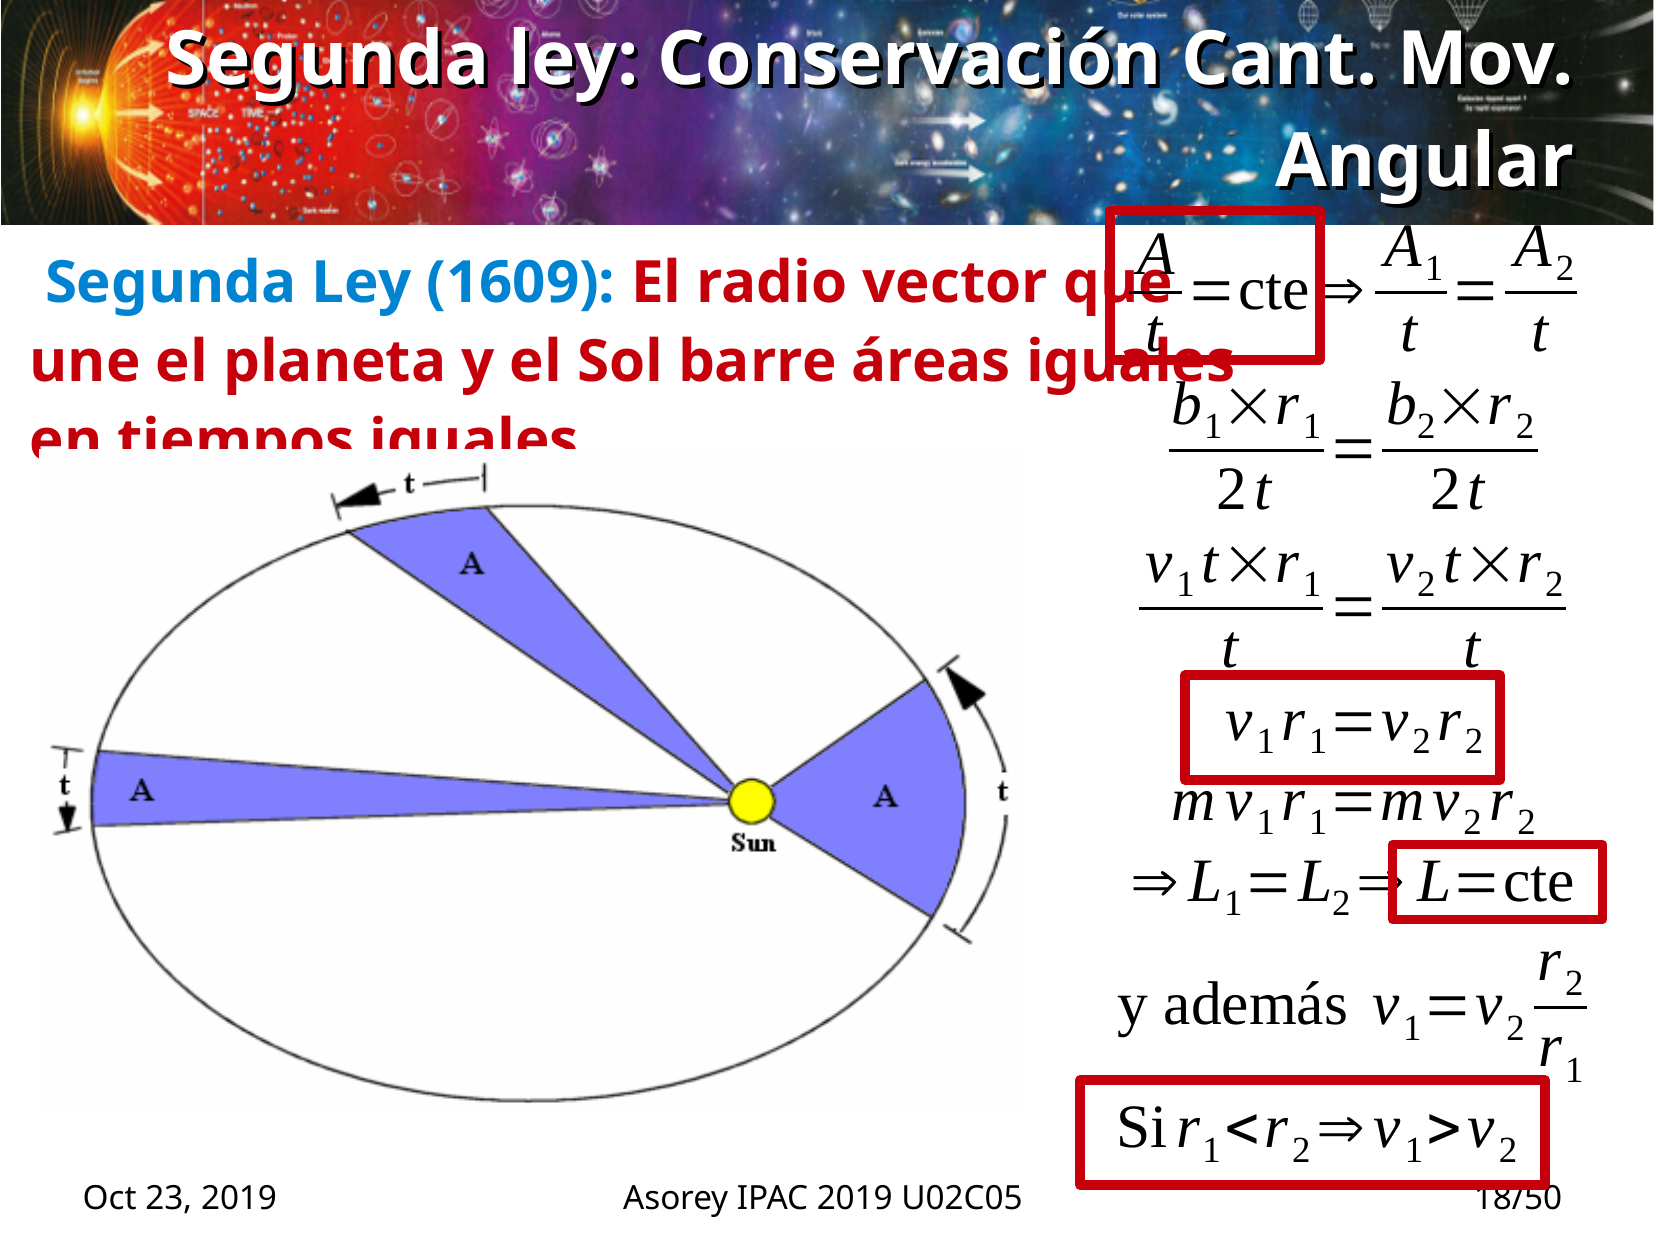

# Segunda ley: Conservación Cant. Mov. Angular
 Segunda Ley (1609): El radio vector que
une el planeta y el Sol barre áreas iguales
en tiempos iguales
Oct 23, 2019
Asorey IPAC 2019 U02C05
18